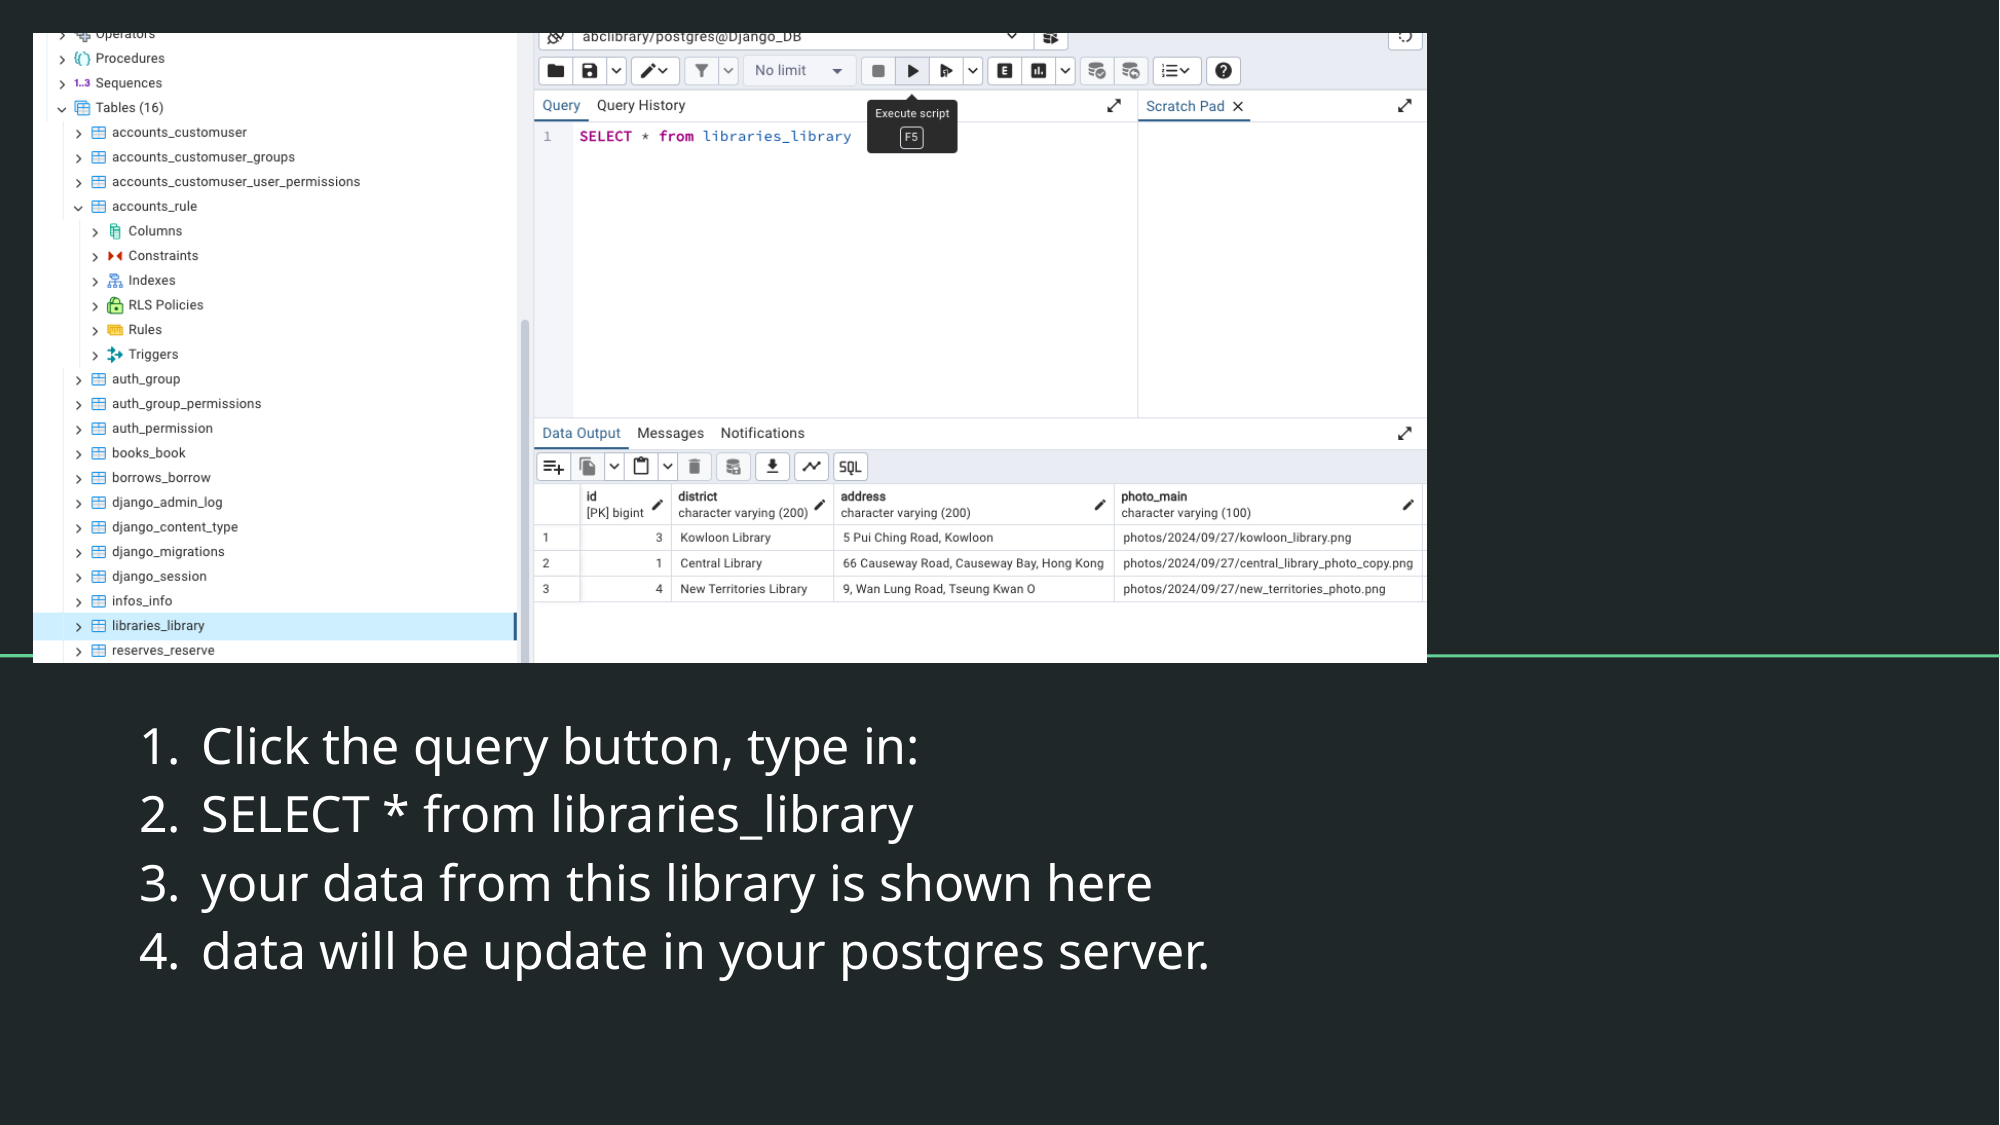

# Click the query button, type in:
SELECT * from libraries_library
your data from this library is shown here
data will be update in your postgres server.